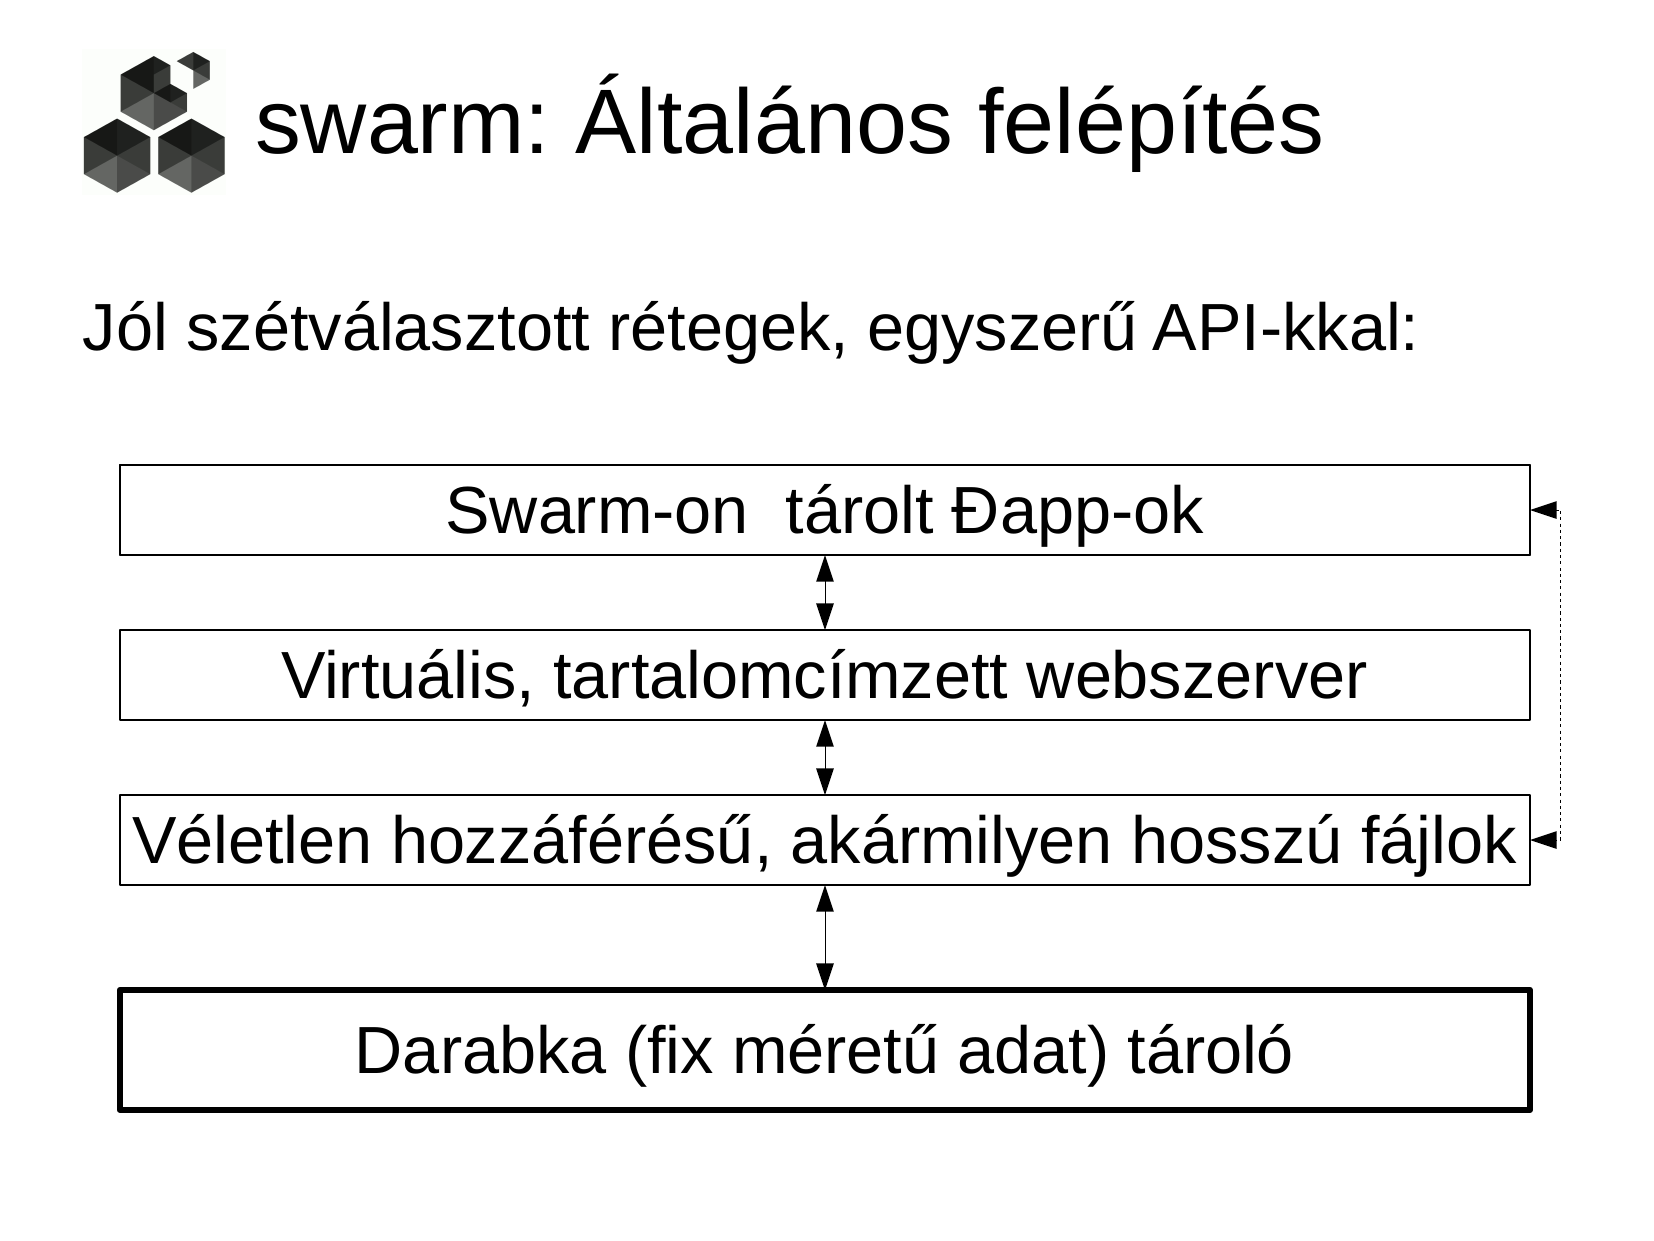

# swarm: Általános felépítés
Jól szétválasztott rétegek, egyszerű API-kkal:
Swarm-hosted Đapps
Swarm-on tárolt Đapp-ok
Virtuális, tartalomcímzett webszerver
Véletlen hozzáférésű, akármilyen hosszú fájlok
Darabka (fix méretű adat) tároló